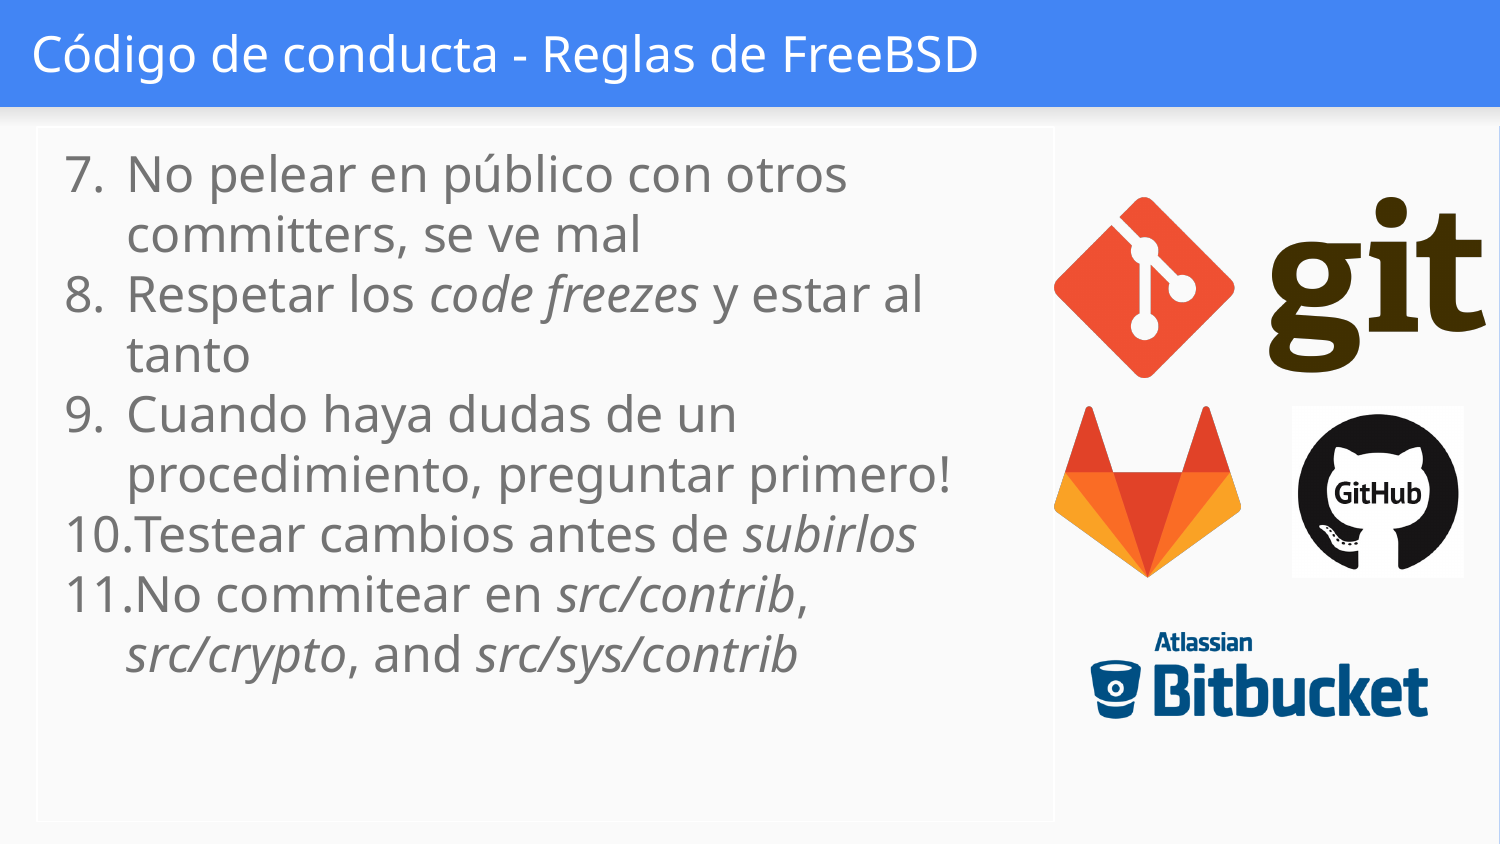

# Código de conducta - Reglas de FreeBSD
No pelear en público con otros committers, se ve mal
Respetar los code freezes y estar al tanto
Cuando haya dudas de un procedimiento, preguntar primero!
Testear cambios antes de subirlos
No commitear en src/contrib, src/crypto, and src/sys/contrib